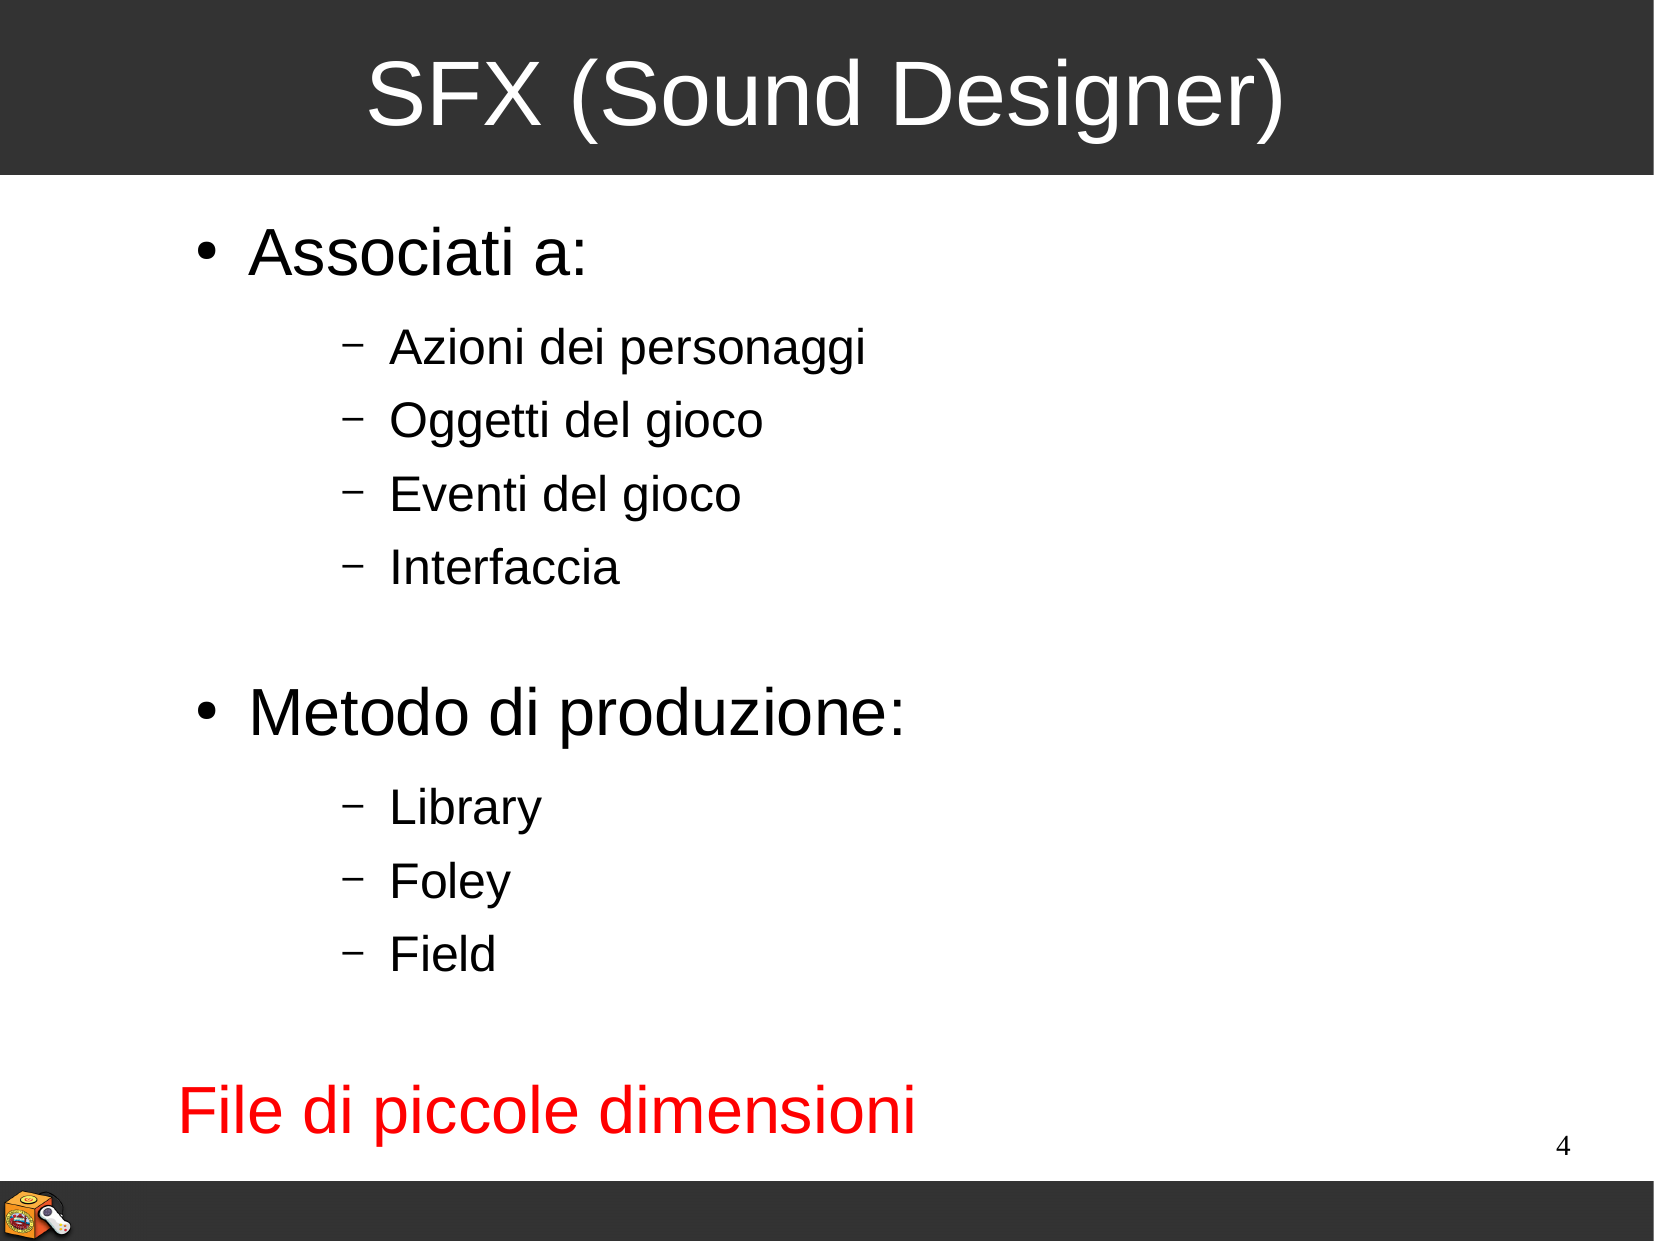

# SFX (Sound Designer)
Associati a:
Azioni dei personaggi
Oggetti del gioco
Eventi del gioco
Interfaccia
Metodo di produzione:
Library
Foley
Field
File di piccole dimensioni
4